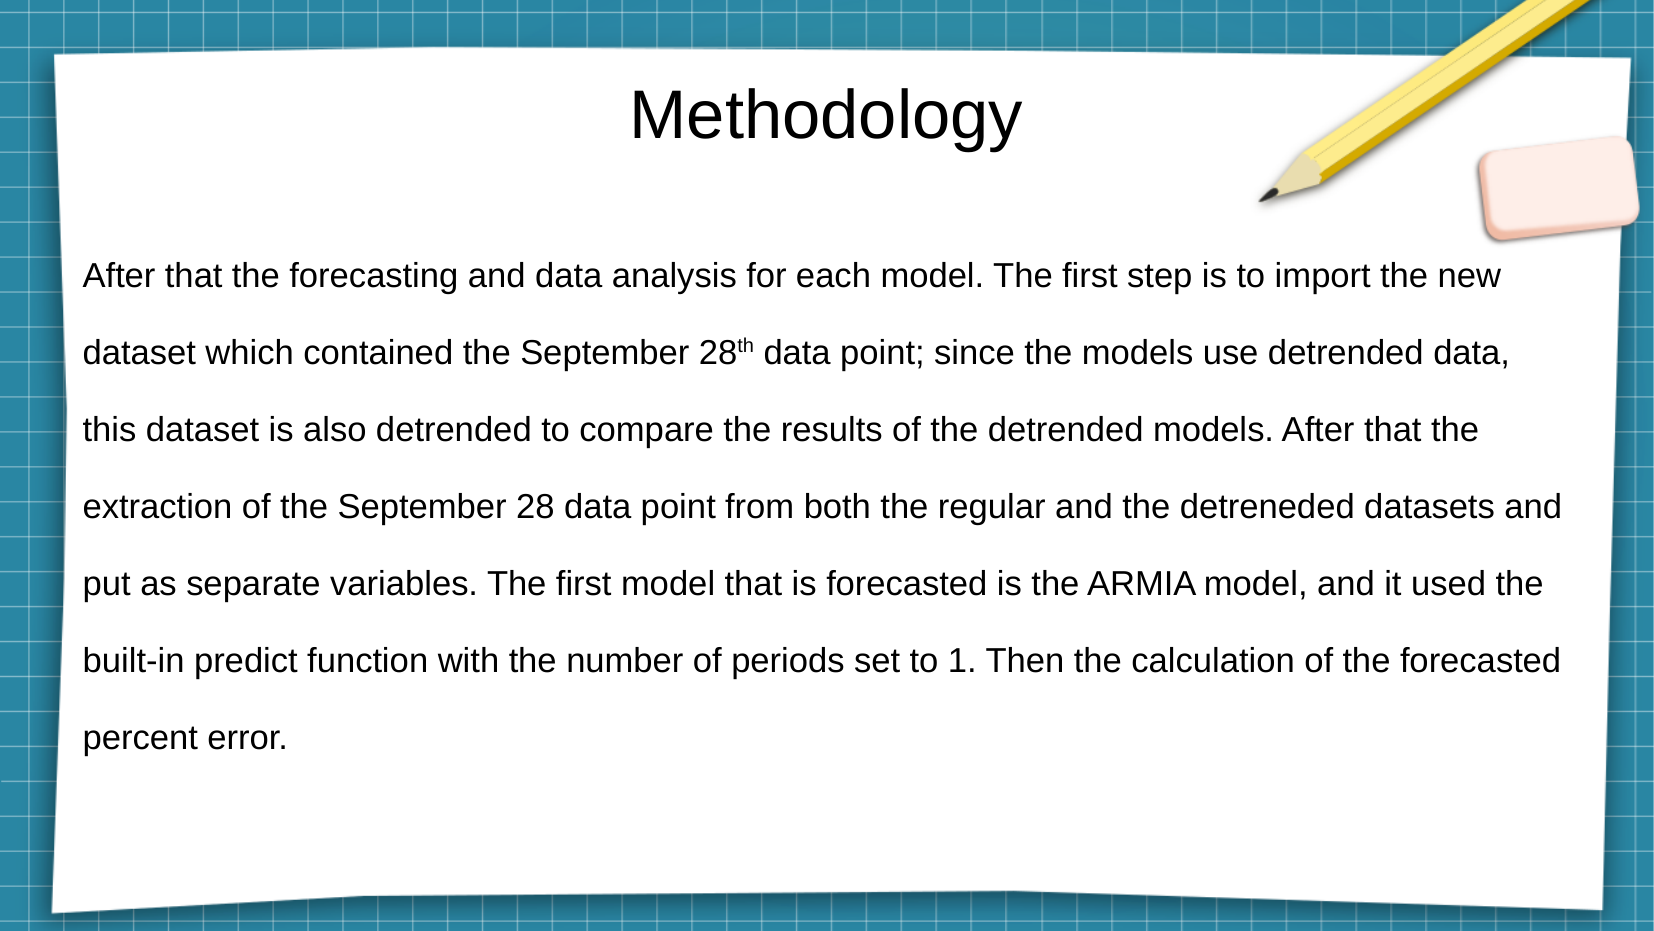

# Methodology
After that the forecasting and data analysis for each model. The first step is to import the new dataset which contained the September 28th data point; since the models use detrended data, this dataset is also detrended to compare the results of the detrended models. After that the extraction of the September 28 data point from both the regular and the detreneded datasets and put as separate variables. The first model that is forecasted is the ARMIA model, and it used the built-in predict function with the number of periods set to 1. Then the calculation of the forecasted percent error.